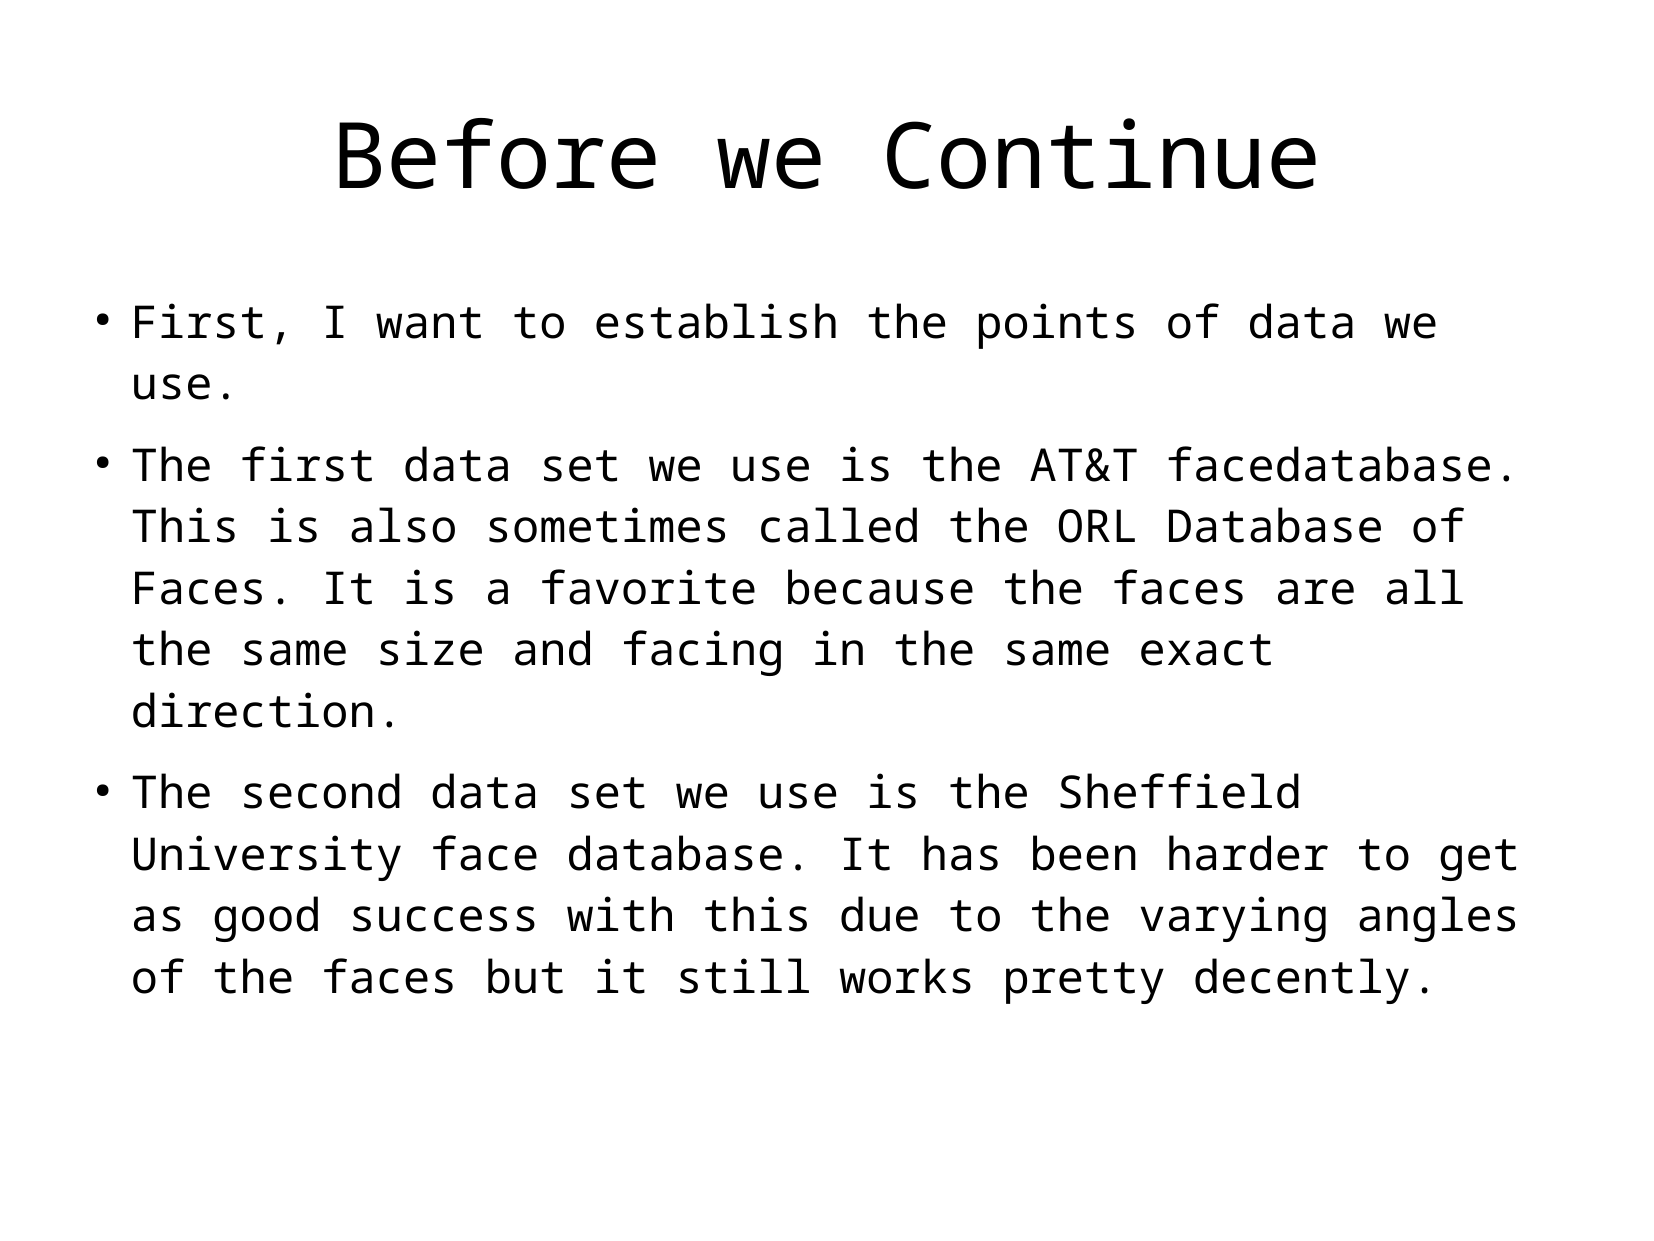

# Before we Continue
First, I want to establish the points of data we use.
The first data set we use is the AT&T facedatabase. This is also sometimes called the ORL Database of Faces. It is a favorite because the faces are all the same size and facing in the same exact direction.
The second data set we use is the Sheffield University face database. It has been harder to get as good success with this due to the varying angles of the faces but it still works pretty decently.